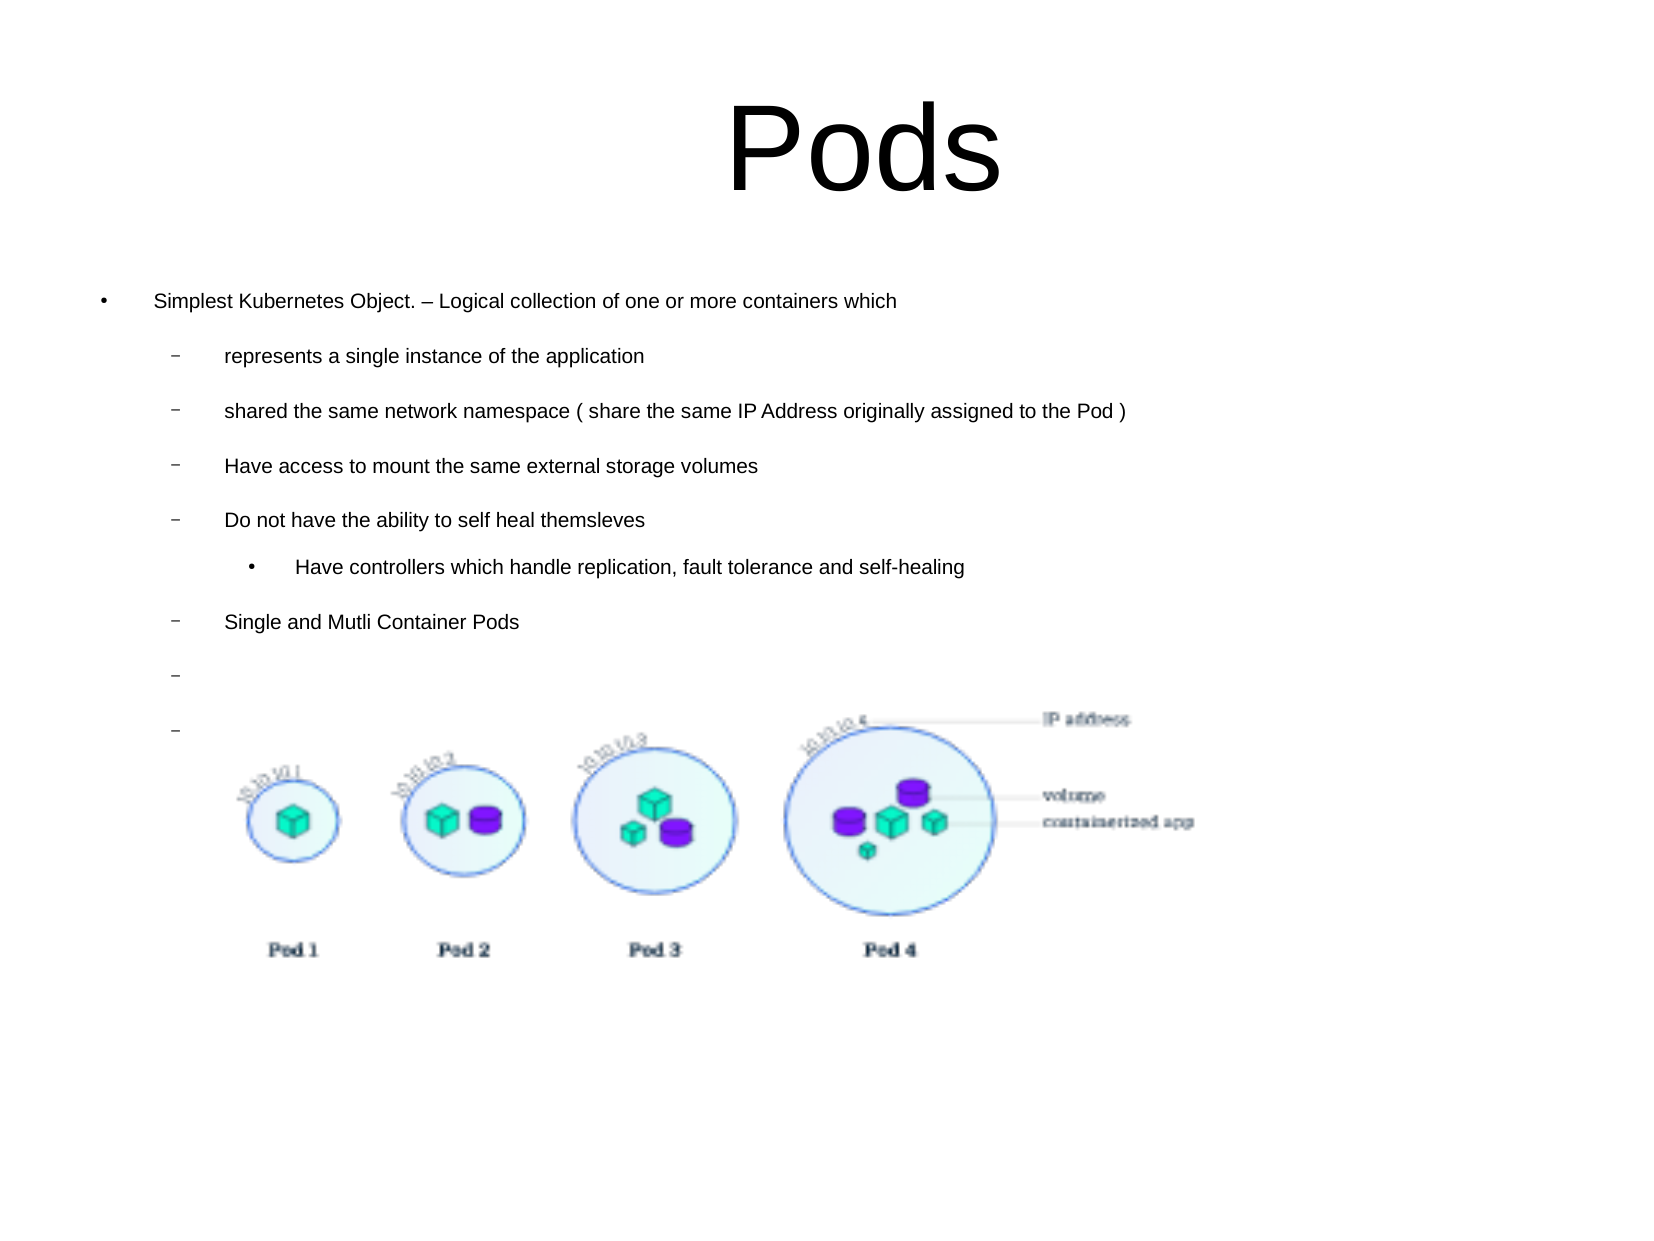

# Pods
Simplest Kubernetes Object. – Logical collection of one or more containers which
represents a single instance of the application
shared the same network namespace ( share the same IP Address originally assigned to the Pod )
Have access to mount the same external storage volumes
Do not have the ability to self heal themsleves
Have controllers which handle replication, fault tolerance and self-healing
Single and Mutli Container Pods